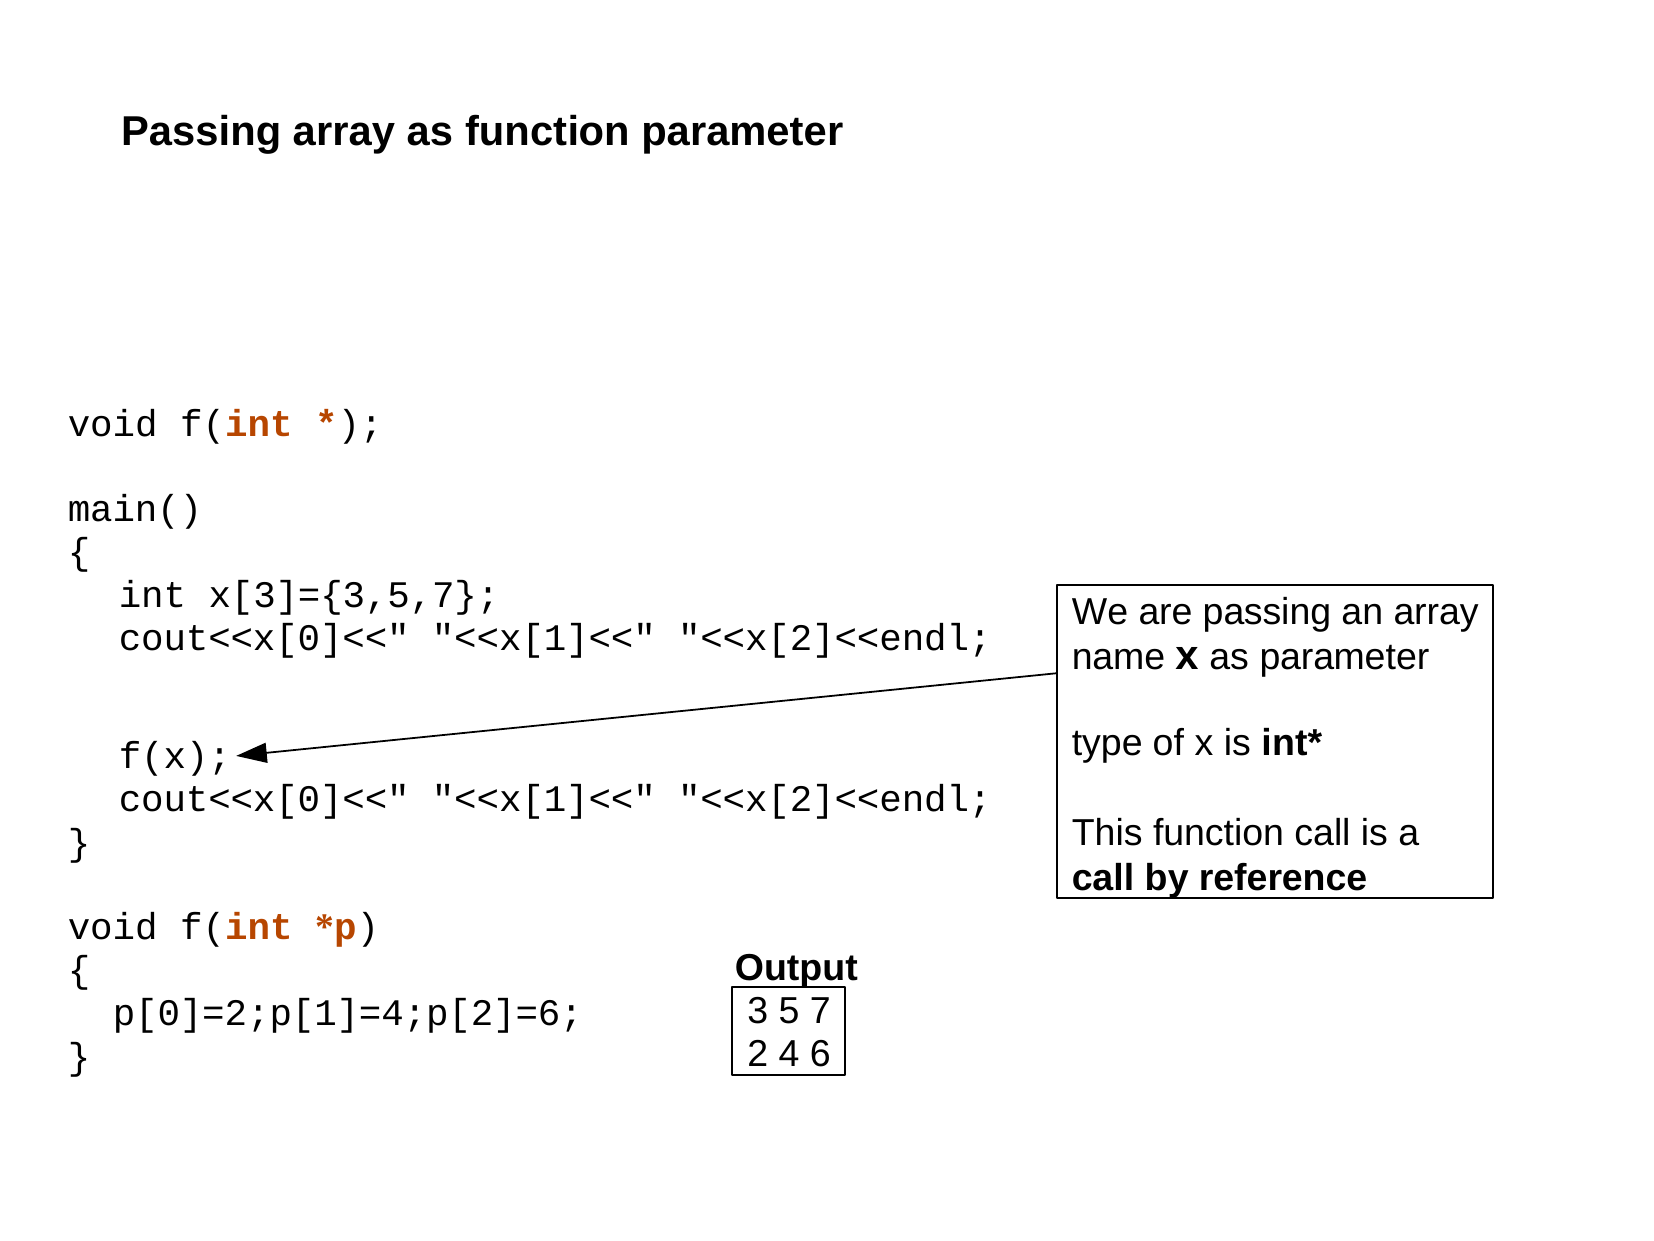

# Passing array as function parameter
void	f(int	*);
main()
{
int	x[3]={3,5,7};
cout<<x[0]<<" "<<x[1]<<" "<<x[2]<<endl;
We are passing an array name x as parameter
type of x is int*
This function call is a
call by reference
f(x);
cout<<x[0]<<" "<<x[1]<<" "<<x[2]<<endl;
}
void	f(int	*p)
{
p[0]=2;p[1]=4;p[2]=6;
}
Output
3 5 7
2 4 6